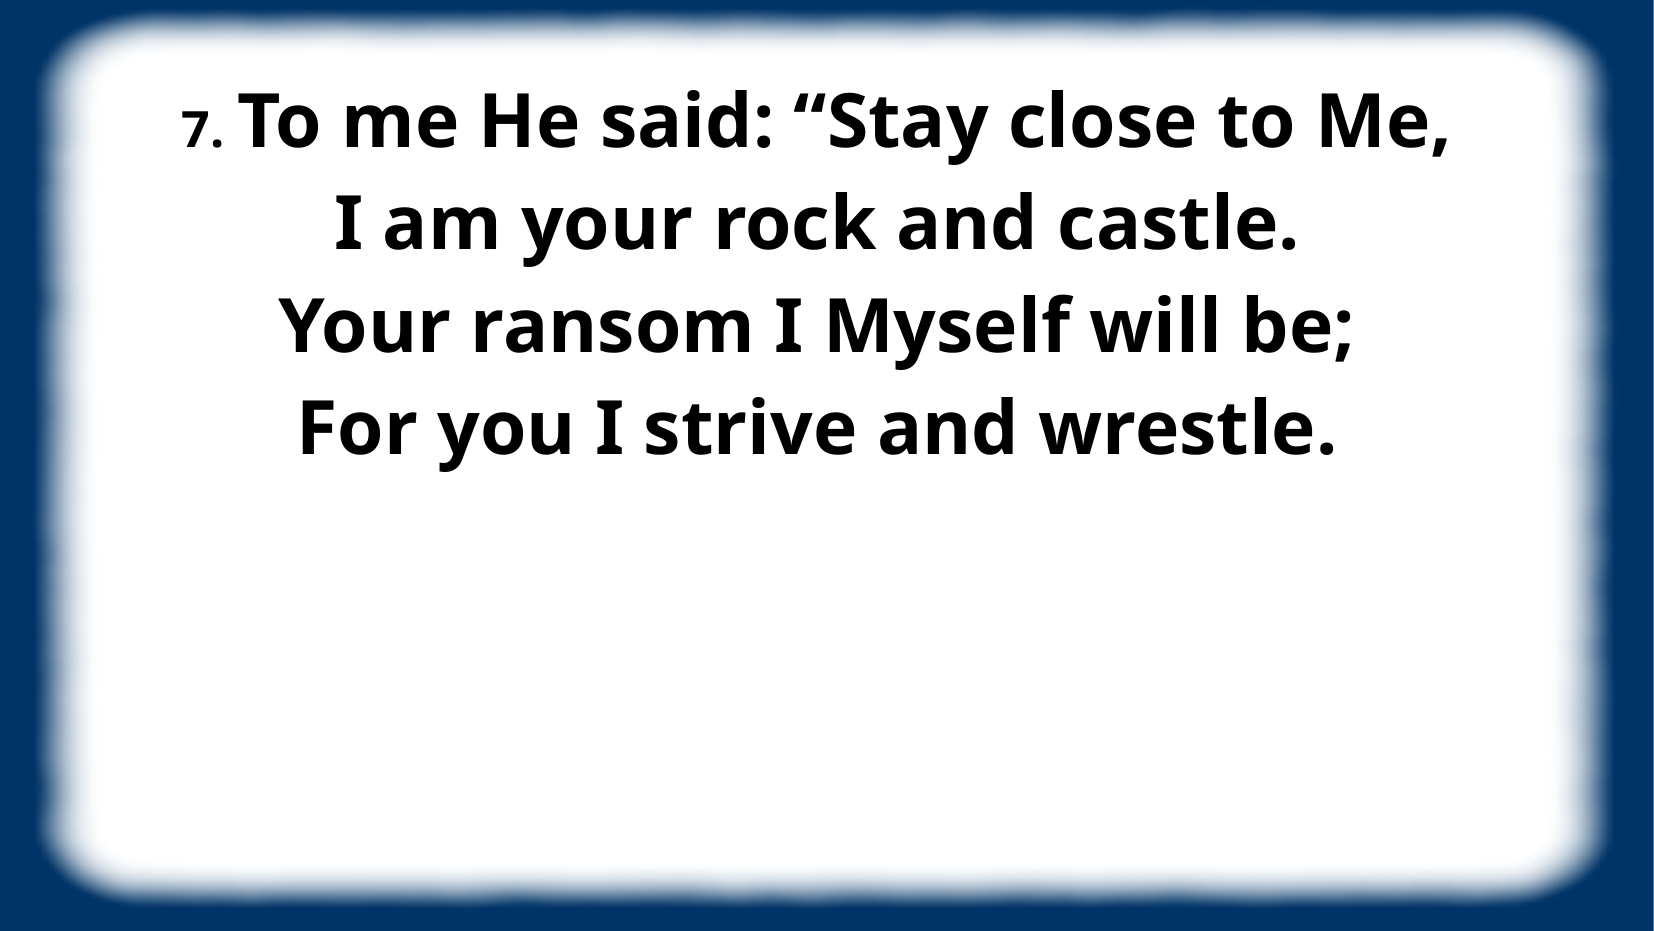

7. To me He said: “Stay close to Me,
I am your rock and castle.
Your ransom I Myself will be;
For you I strive and wrestle.